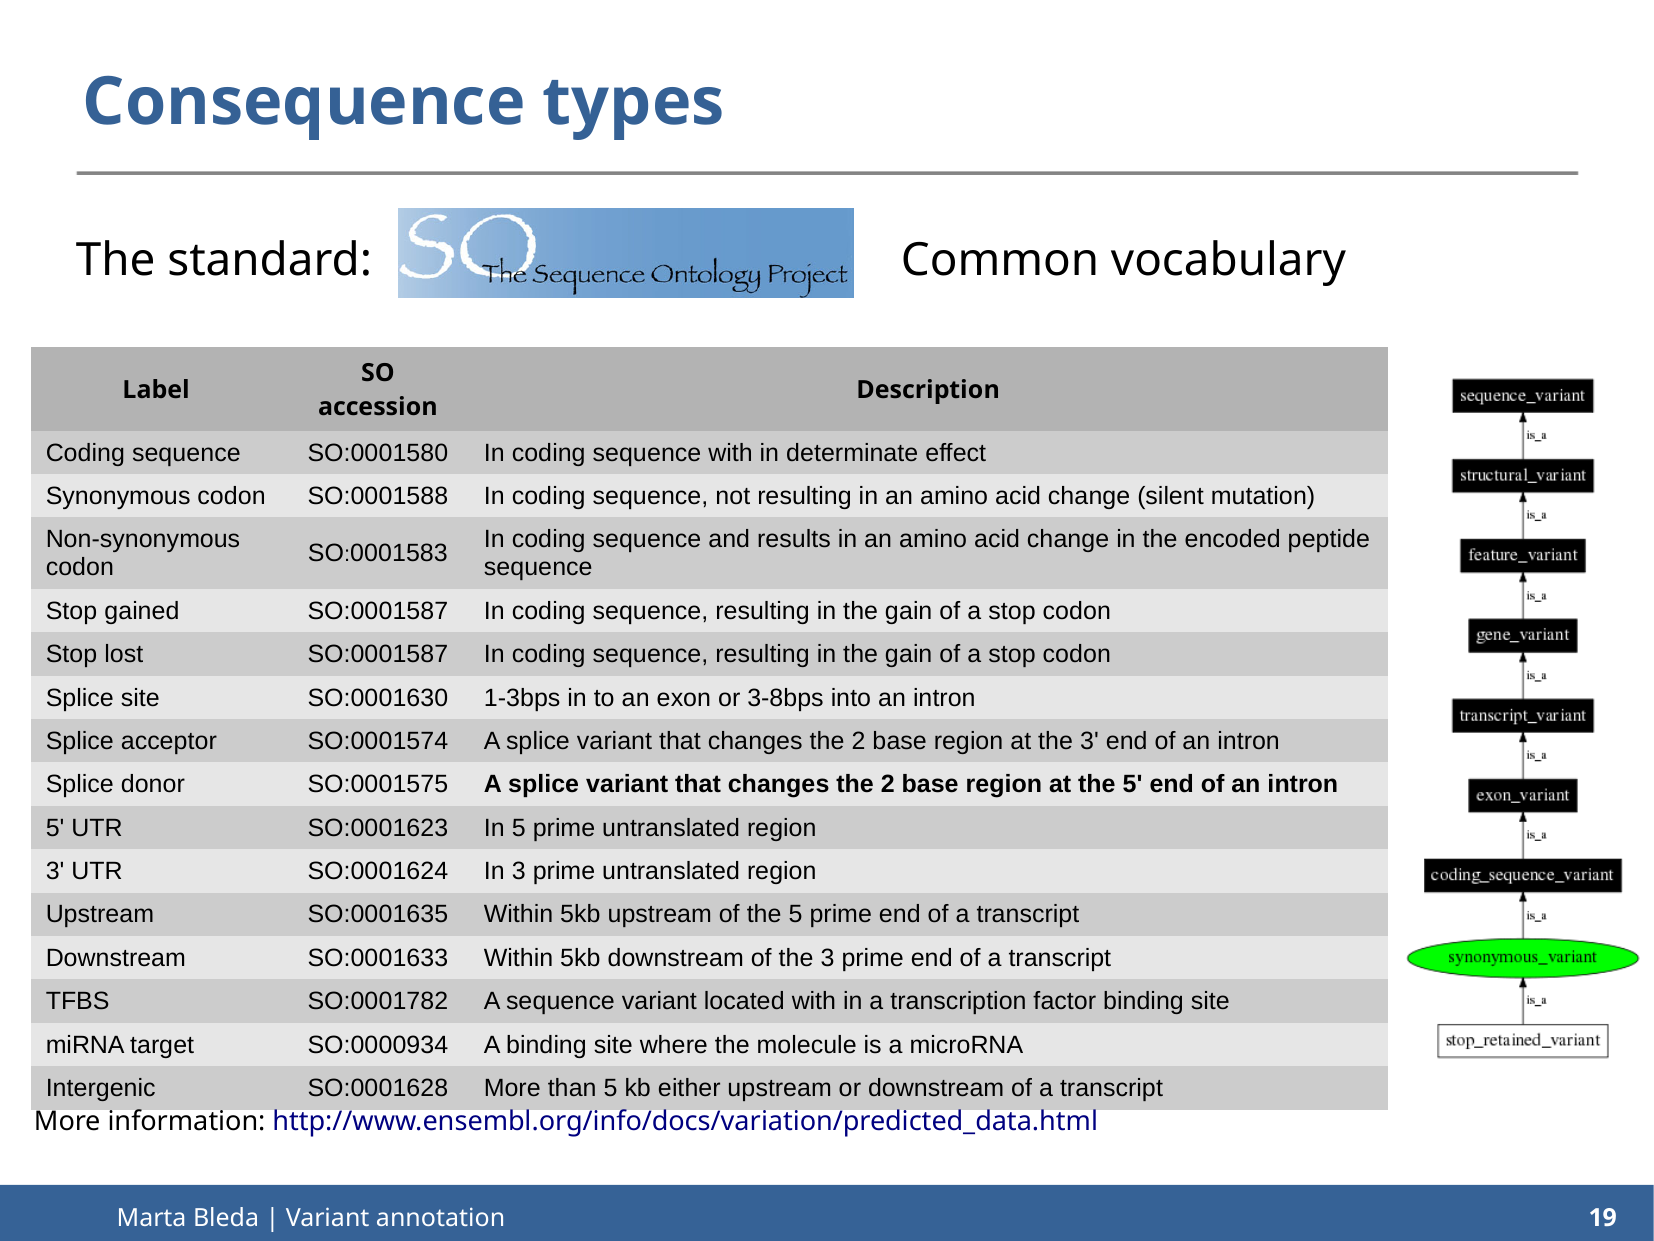

Consequence types
# The standard:								Common vocabulary
| Label | SO accession | Description |
| --- | --- | --- |
| Coding sequence | SO:0001580 | In coding sequence with in determinate effect |
| Synonymous codon | SO:0001588 | In coding sequence, not resulting in an amino acid change (silent mutation) |
| Non-synonymous codon | SO:0001583 | In coding sequence and results in an amino acid change in the encoded peptide sequence |
| Stop gained | SO:0001587 | In coding sequence, resulting in the gain of a stop codon |
| Stop lost | SO:0001587 | In coding sequence, resulting in the gain of a stop codon |
| Splice site | SO:0001630 | 1-3bps in to an exon or 3-8bps into an intron |
| Splice acceptor | SO:0001574 | A splice variant that changes the 2 base region at the 3' end of an intron |
| Splice donor | SO:0001575 | A splice variant that changes the 2 base region at the 5' end of an intron |
| 5' UTR | SO:0001623 | In 5 prime untranslated region |
| 3' UTR | SO:0001624 | In 3 prime untranslated region |
| Upstream | SO:0001635 | Within 5kb upstream of the 5 prime end of a transcript |
| Downstream | SO:0001633 | Within 5kb downstream of the 3 prime end of a transcript |
| TFBS | SO:0001782 | A sequence variant located with in a transcription factor binding site |
| miRNA target | SO:0000934 | A binding site where the molecule is a microRNA |
| Intergenic | SO:0001628 | More than 5 kb either upstream or downstream of a transcript |
More information: http://www.ensembl.org/info/docs/variation/predicted_data.html
Marta Bleda | Variant annotation
19